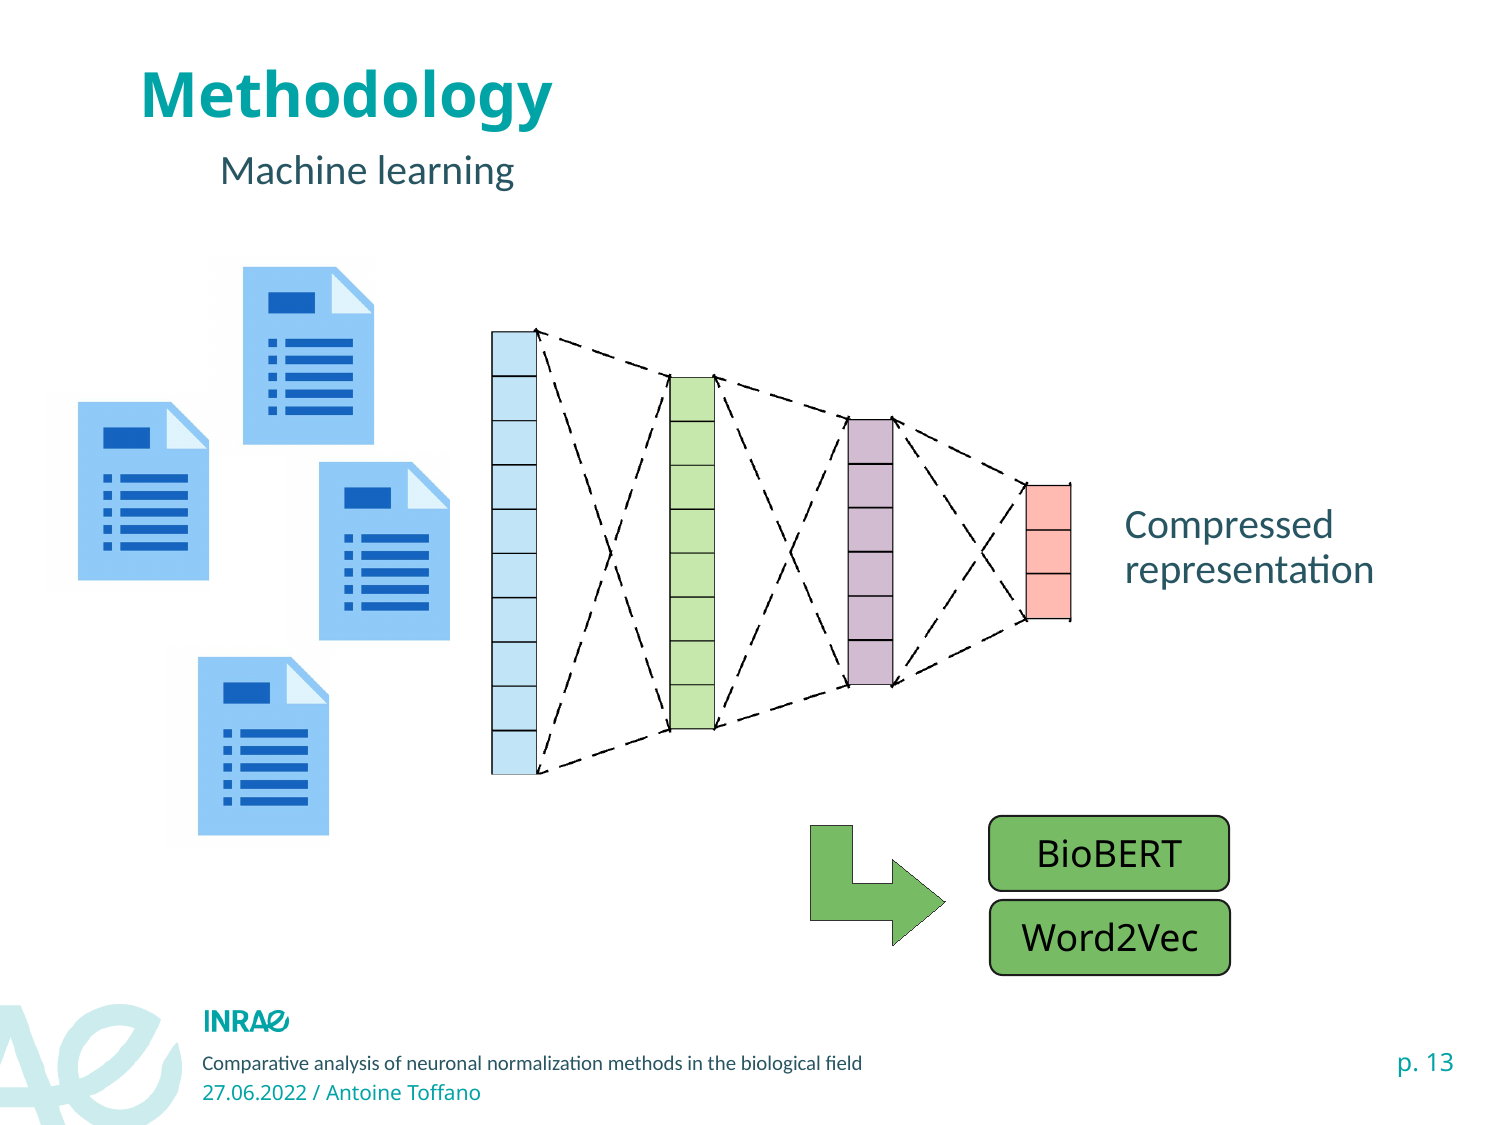

Methodology
Machine learning
Compressed representation
BioBERT
Word2Vec